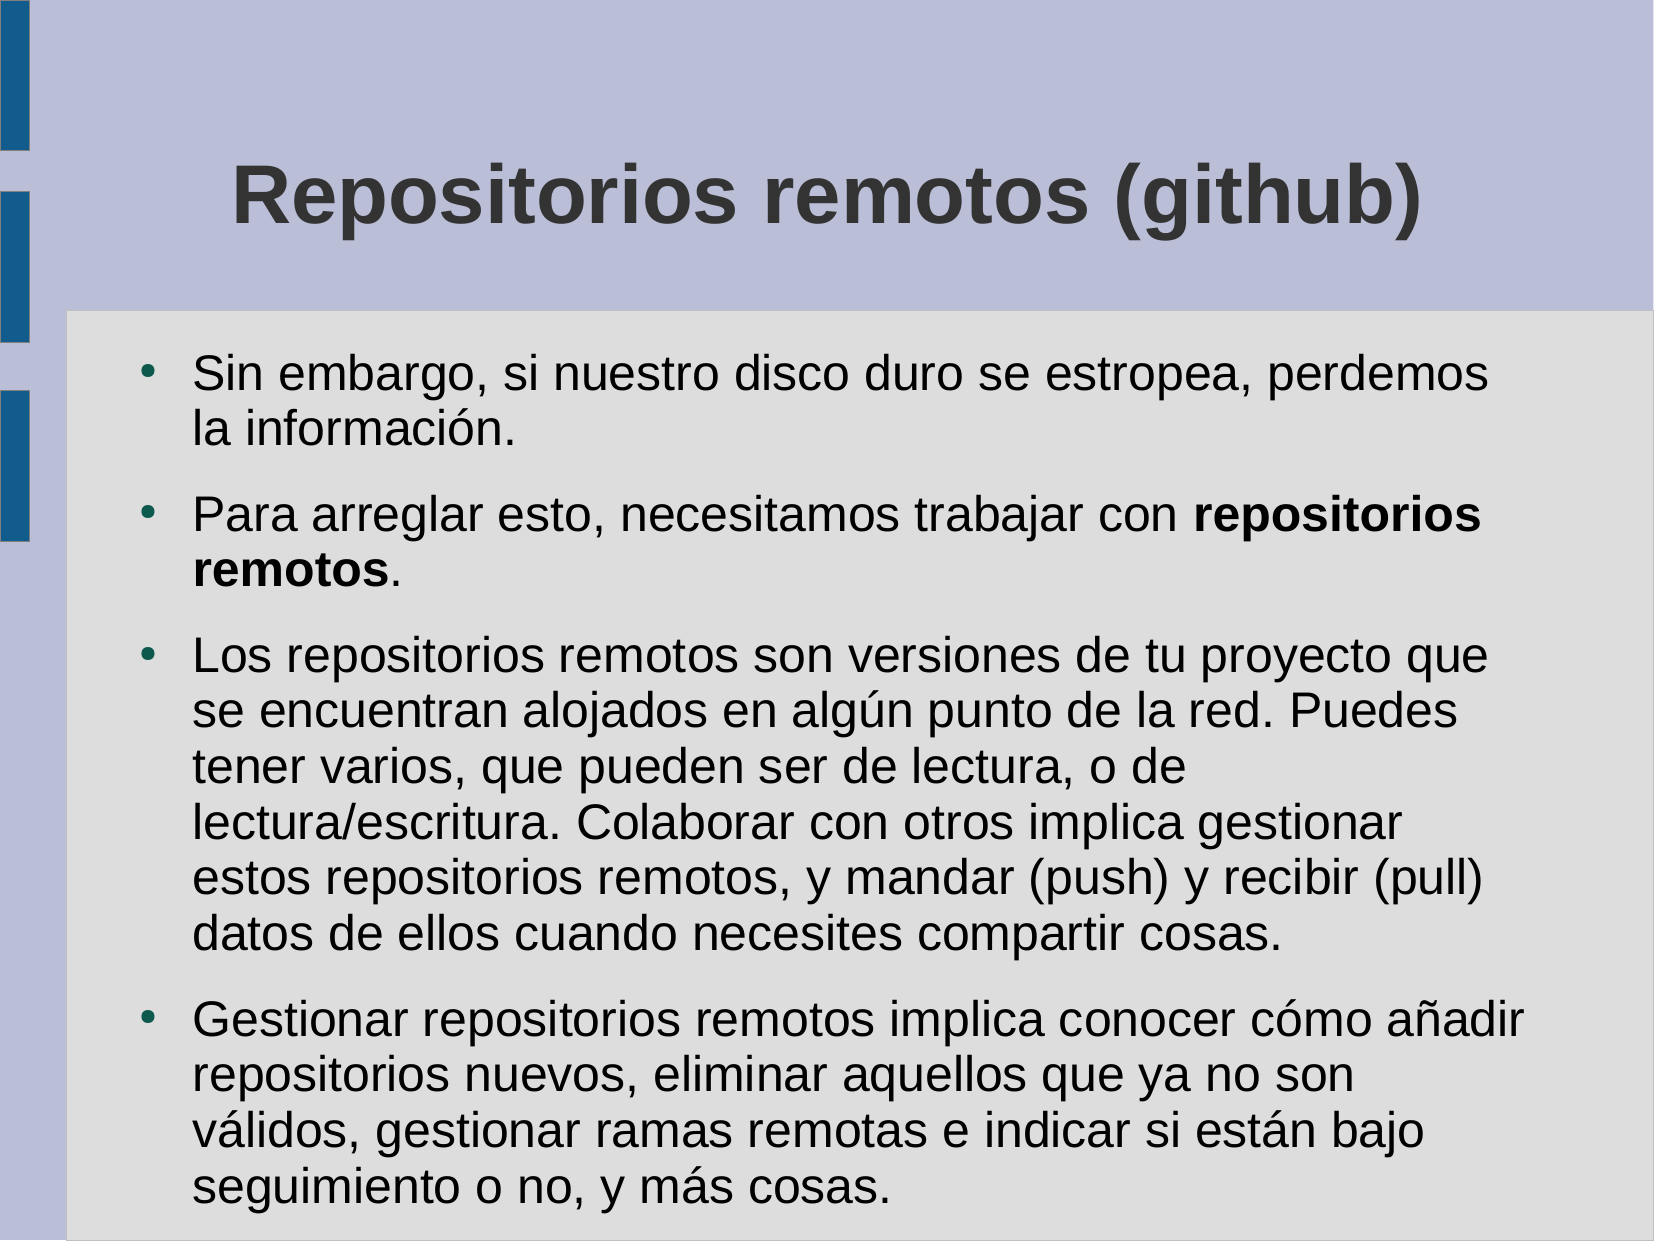

# Repositorios remotos (github)
Sin embargo, si nuestro disco duro se estropea, perdemos la información.
Para arreglar esto, necesitamos trabajar con repositorios remotos.
Los repositorios remotos son versiones de tu proyecto que se encuentran alojados en algún punto de la red. Puedes tener varios, que pueden ser de lectura, o de lectura/escritura. Colaborar con otros implica gestionar estos repositorios remotos, y mandar (push) y recibir (pull) datos de ellos cuando necesites compartir cosas.
Gestionar repositorios remotos implica conocer cómo añadir repositorios nuevos, eliminar aquellos que ya no son válidos, gestionar ramas remotas e indicar si están bajo seguimiento o no, y más cosas.